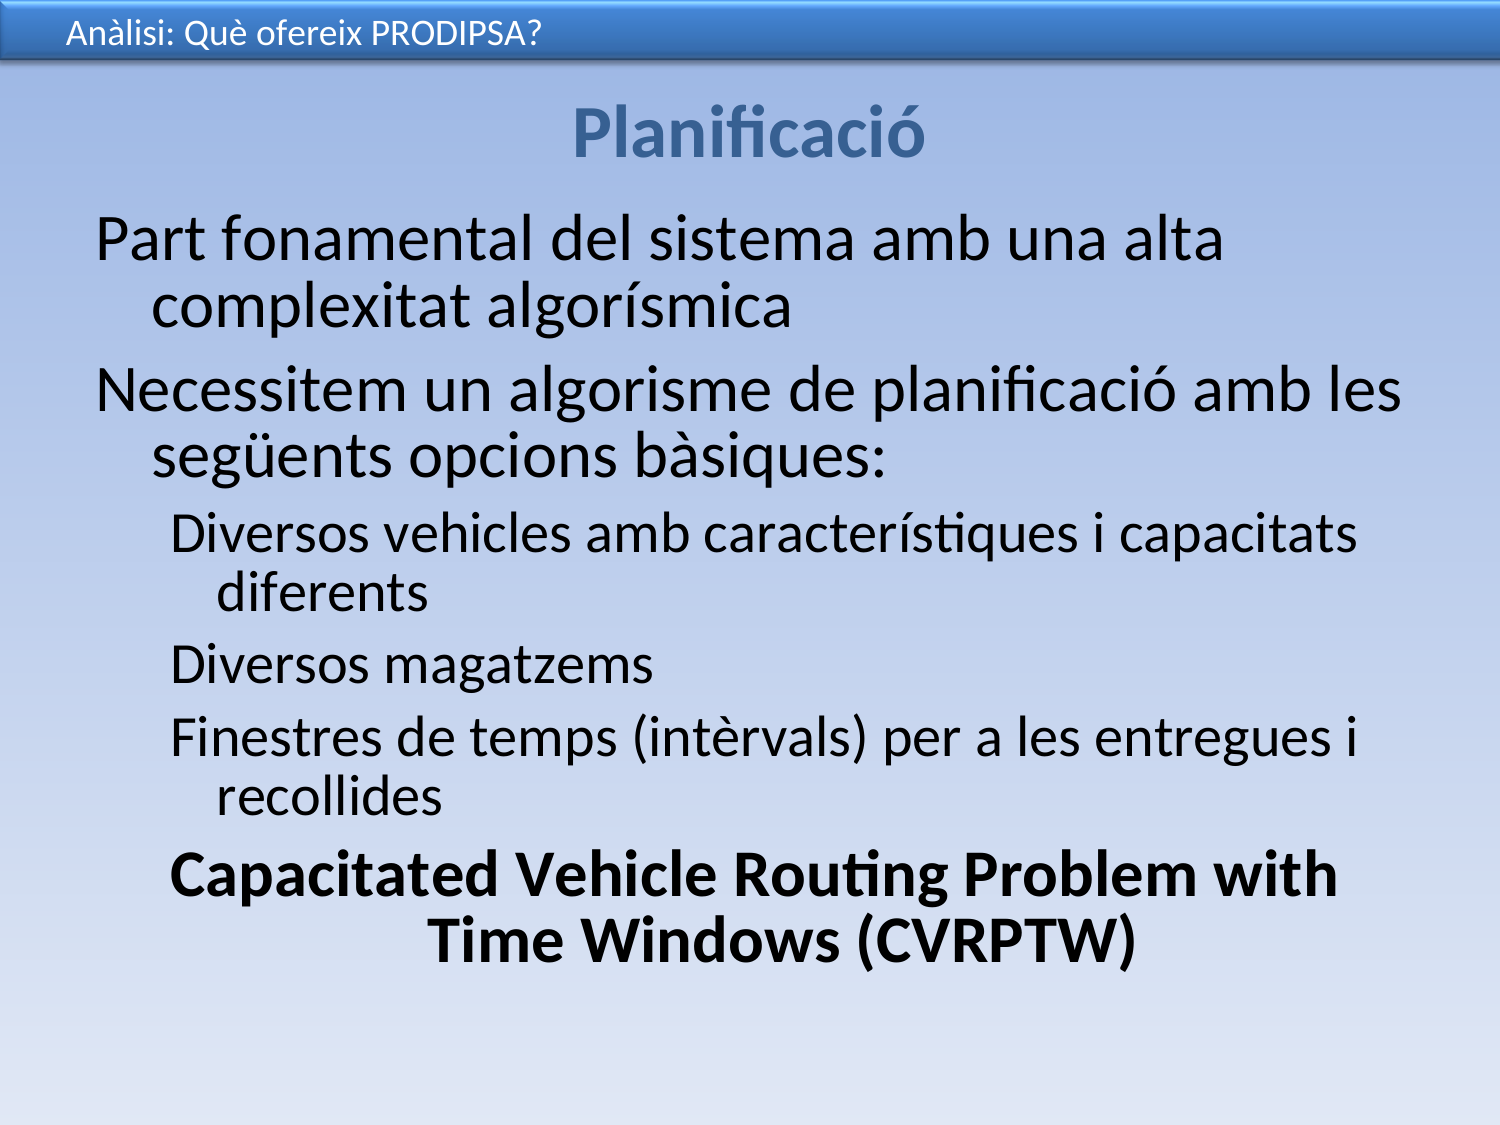

Anàlisi: Què ofereix PRODIPSA?
# Planificació
Part fonamental del sistema amb una alta complexitat algorísmica
Necessitem un algorisme de planificació amb les següents opcions bàsiques:
Diversos vehicles amb característiques i capacitats diferents
Diversos magatzems
Finestres de temps (intèrvals) per a les entregues i recollides
Capacitated Vehicle Routing Problem with Time Windows (CVRPTW)